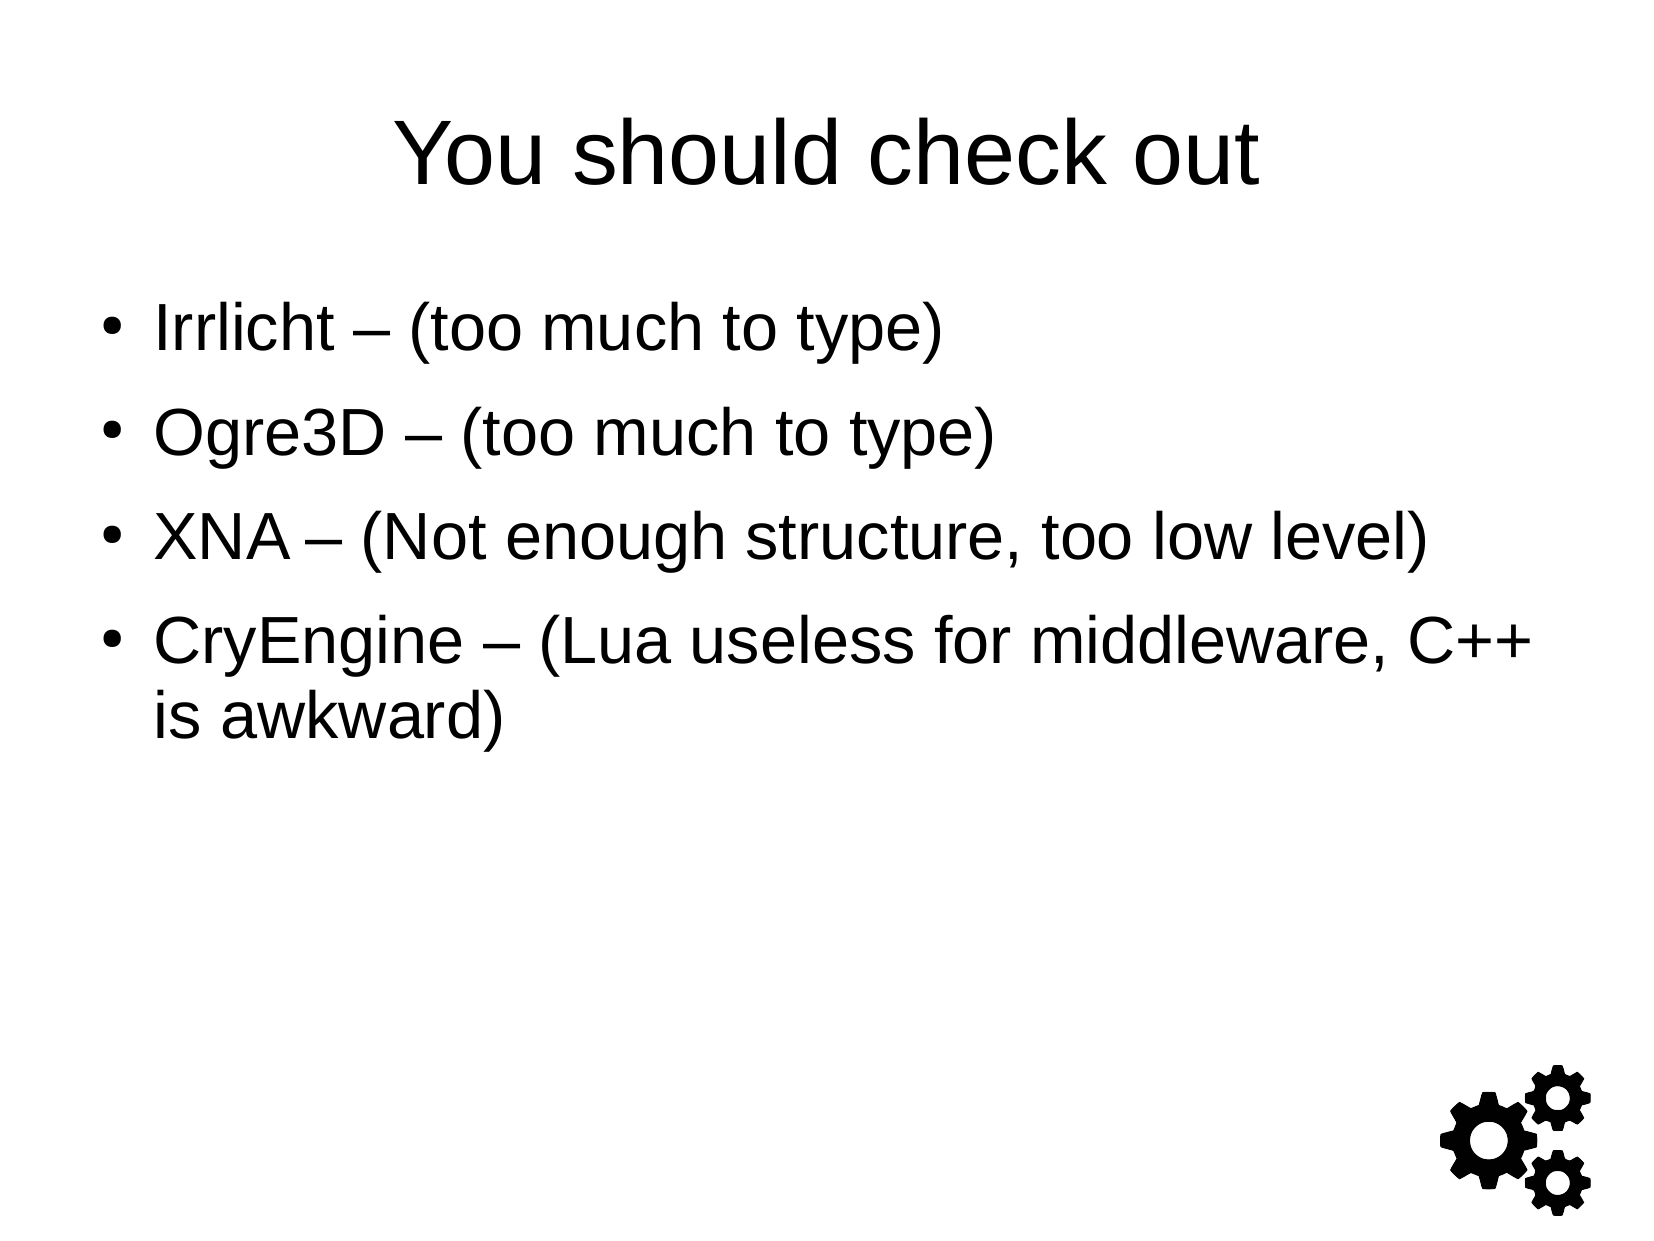

# You should check out
Irrlicht – (too much to type)
Ogre3D – (too much to type)
XNA – (Not enough structure, too low level)
CryEngine – (Lua useless for middleware, C++ is awkward)